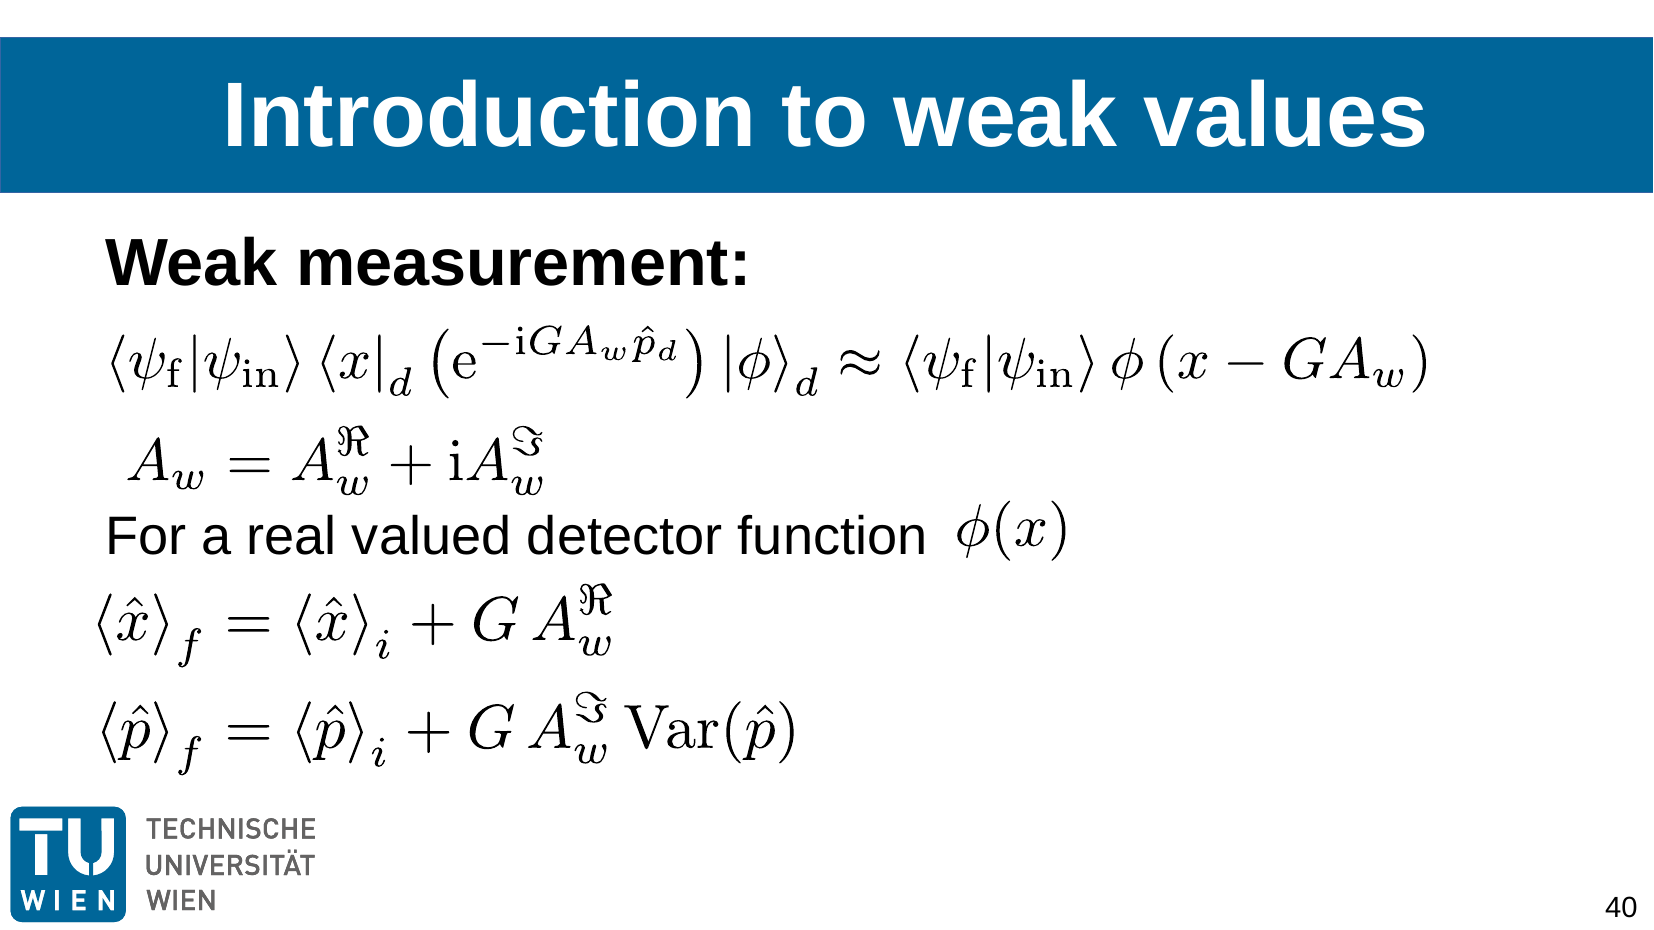

# Introduction to weak values
Weak measurement:
For a real valued detector function